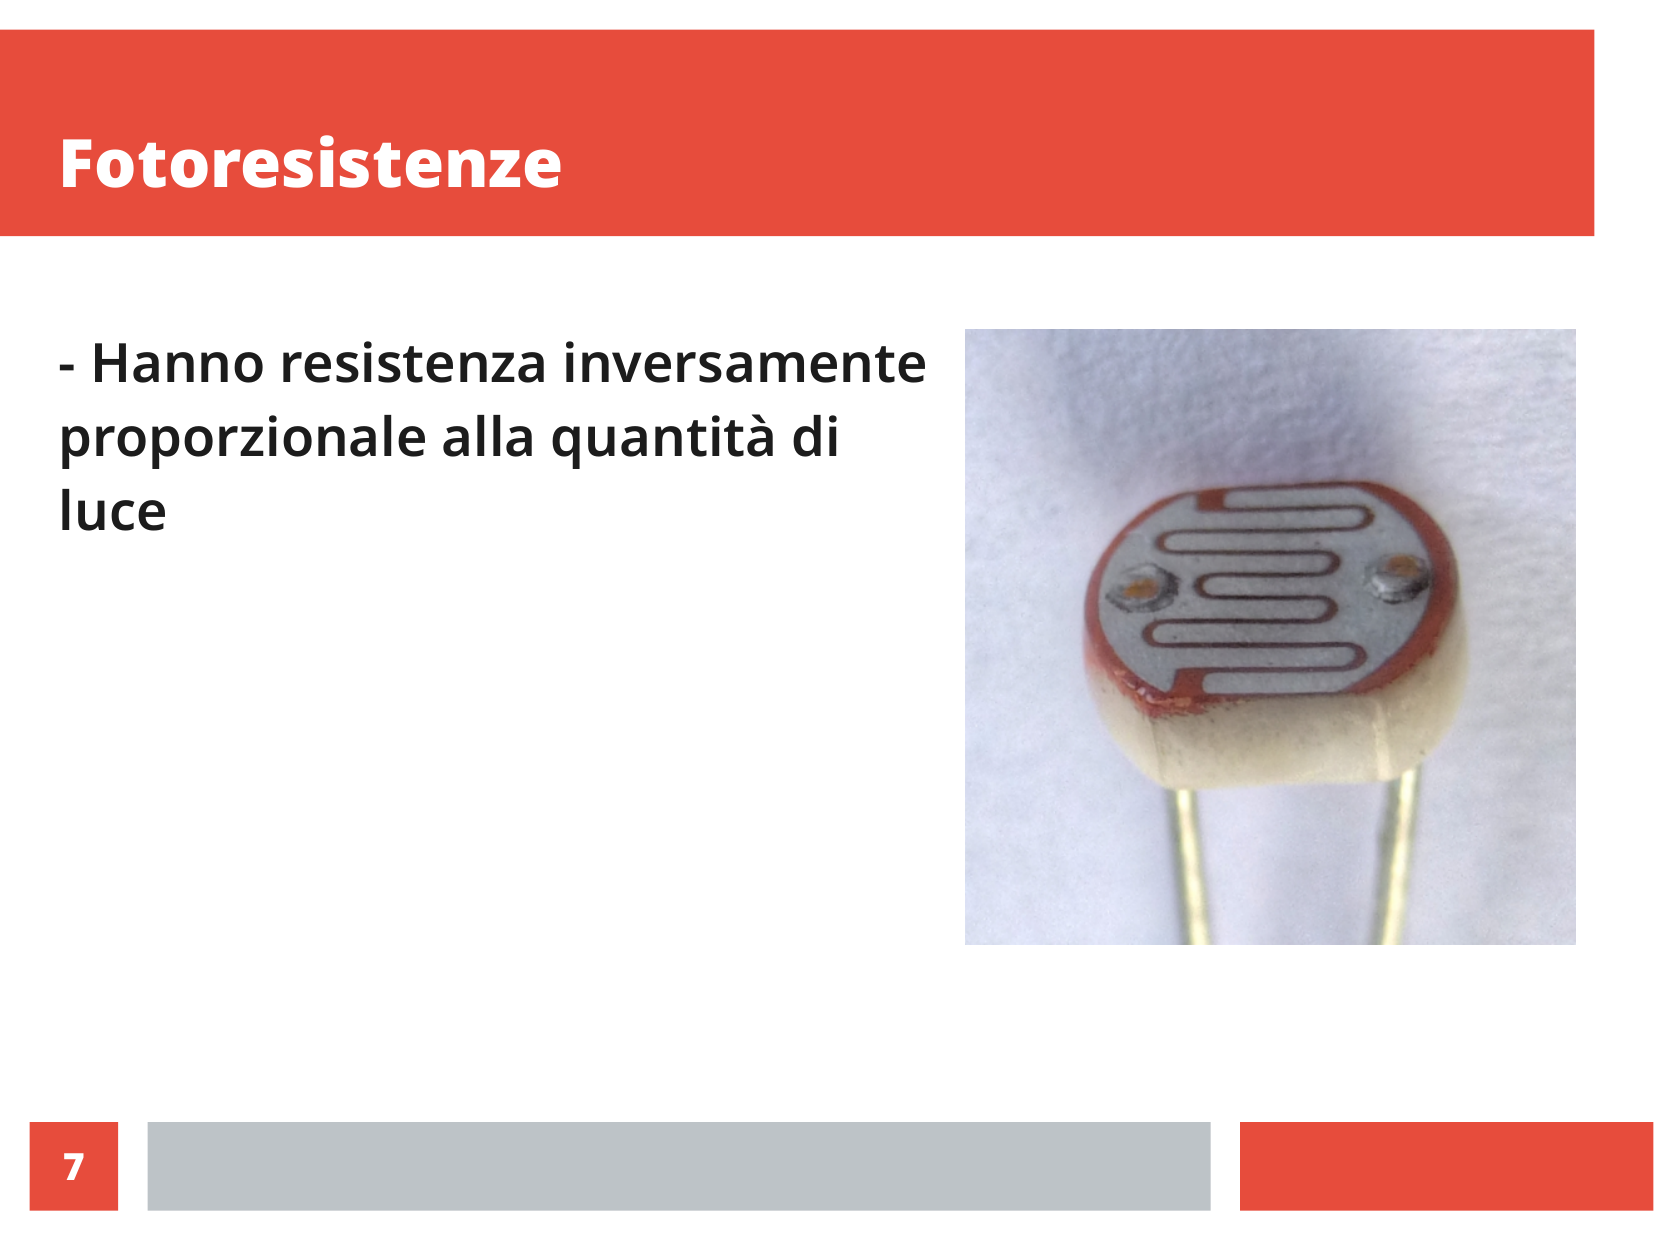

# Fotoresistenze
- Hanno resistenza inversamente proporzionale alla quantità di luce
7